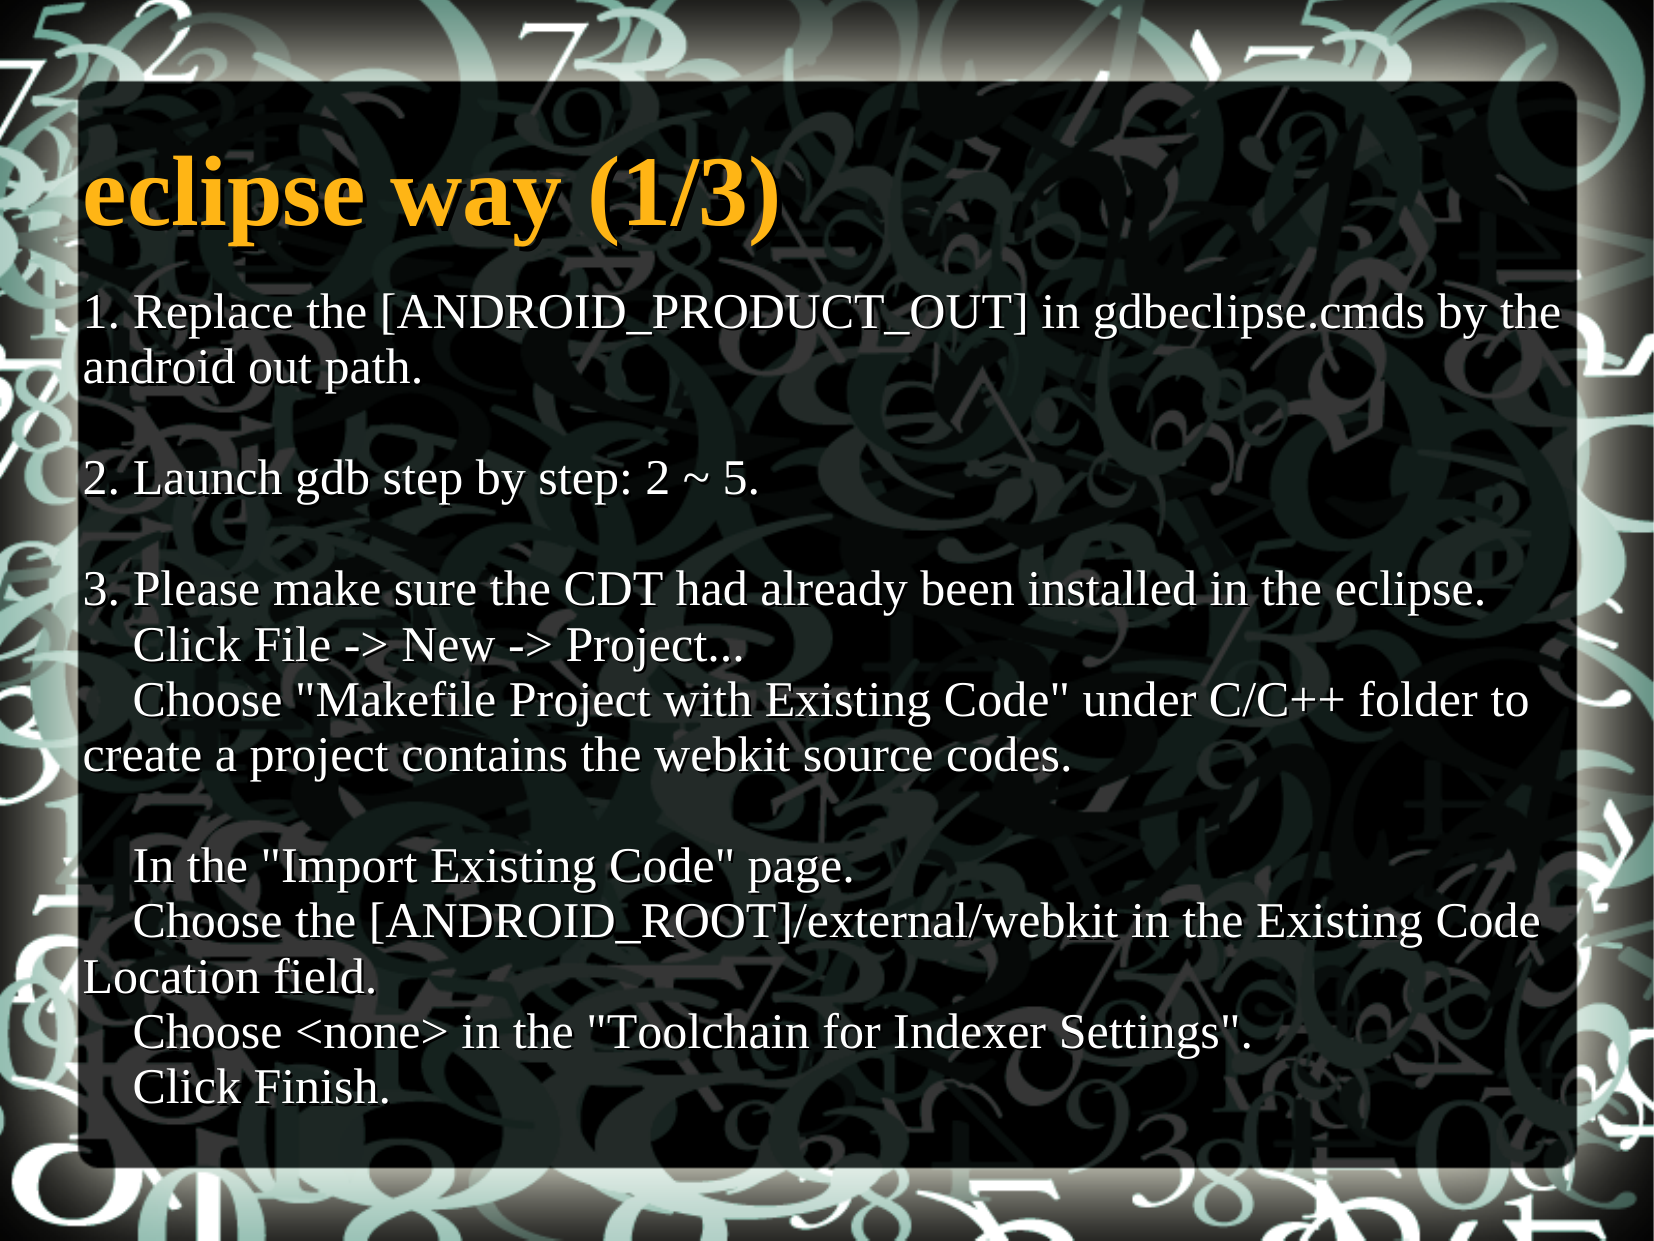

# eclipse way (1/3)
1. Replace the [ANDROID_PRODUCT_OUT] in gdbeclipse.cmds by the android out path.
2. Launch gdb step by step: 2 ~ 5.
3. Please make sure the CDT had already been installed in the eclipse.
 Click File -> New -> Project...
 Choose "Makefile Project with Existing Code" under C/C++ folder to create a project contains the webkit source codes.
 In the "Import Existing Code" page.
 Choose the [ANDROID_ROOT]/external/webkit in the Existing Code Location field.
 Choose <none> in the "Toolchain for Indexer Settings".
 Click Finish.